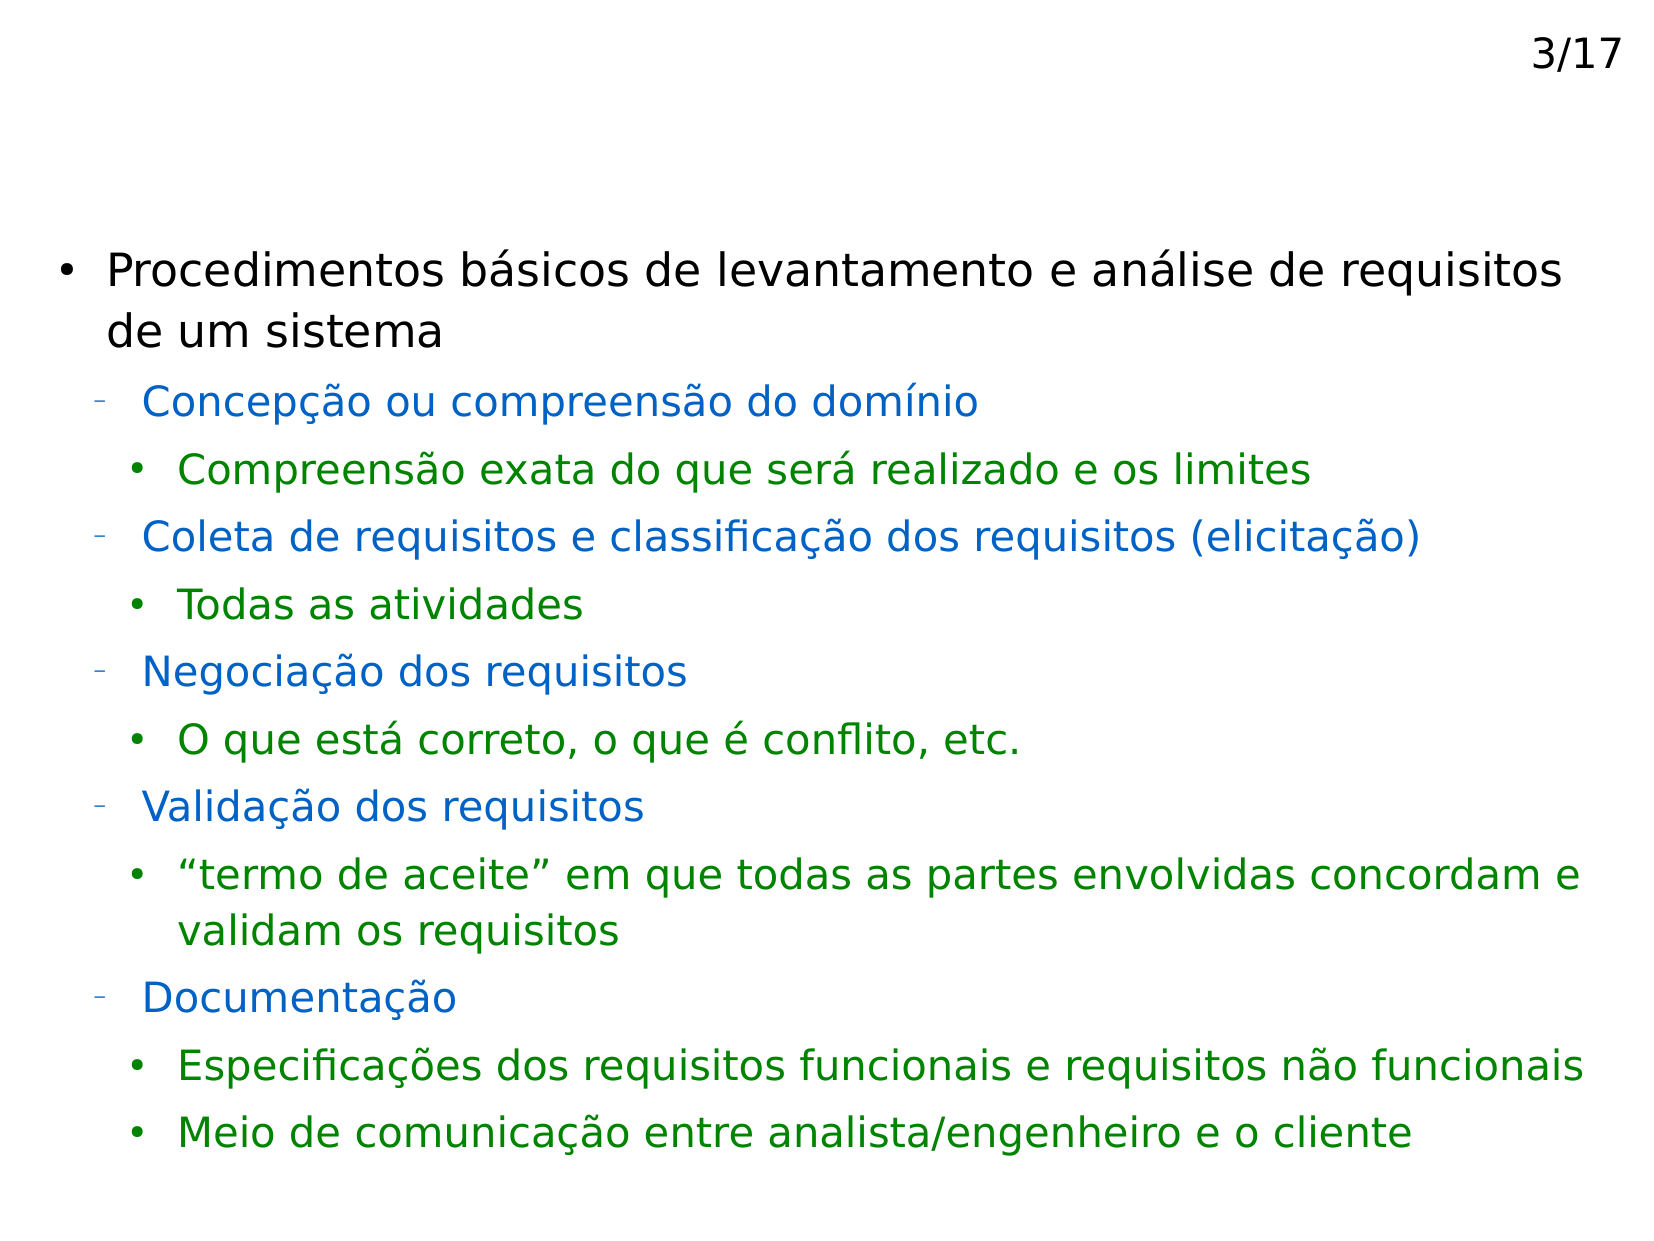

#
3
Procedimentos básicos de levantamento e análise de requisitos de um sistema
Concepção ou compreensão do domínio
Compreensão exata do que será realizado e os limites
Coleta de requisitos e classificação dos requisitos (elicitação)
Todas as atividades
Negociação dos requisitos
O que está correto, o que é conflito, etc.
Validação dos requisitos
“termo de aceite” em que todas as partes envolvidas concordam e validam os requisitos
Documentação
Especificações dos requisitos funcionais e requisitos não funcionais
Meio de comunicação entre analista/engenheiro e o cliente